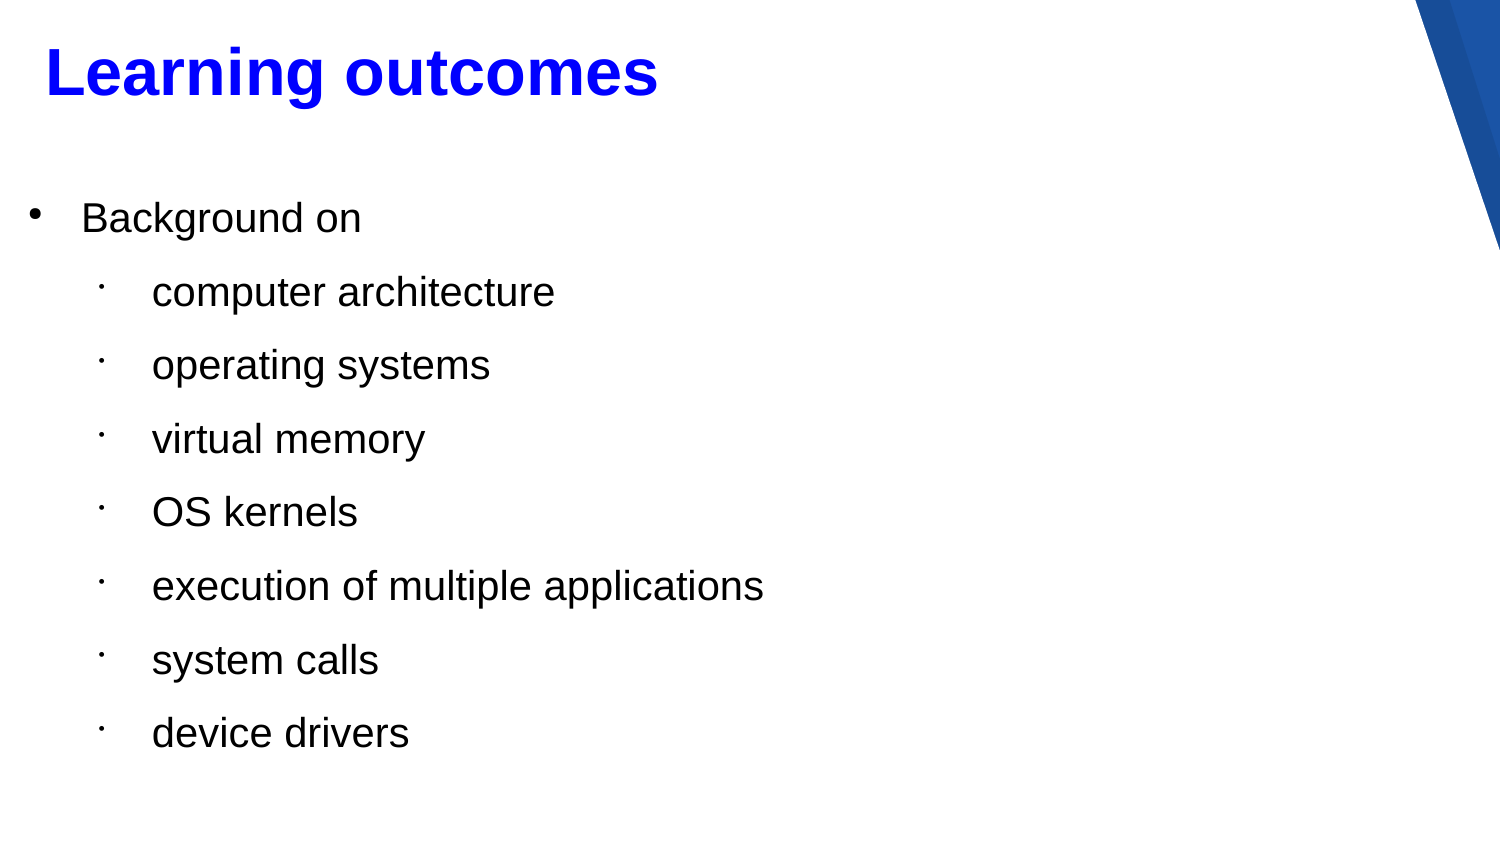

# Learning outcomes
Background on
computer architecture
operating systems
virtual memory
OS kernels
execution of multiple applications
system calls
device drivers
Software engineer – Pisa
11 years
7-15 employees
J2EE applications
Enterprise application integration
3D scientific applications